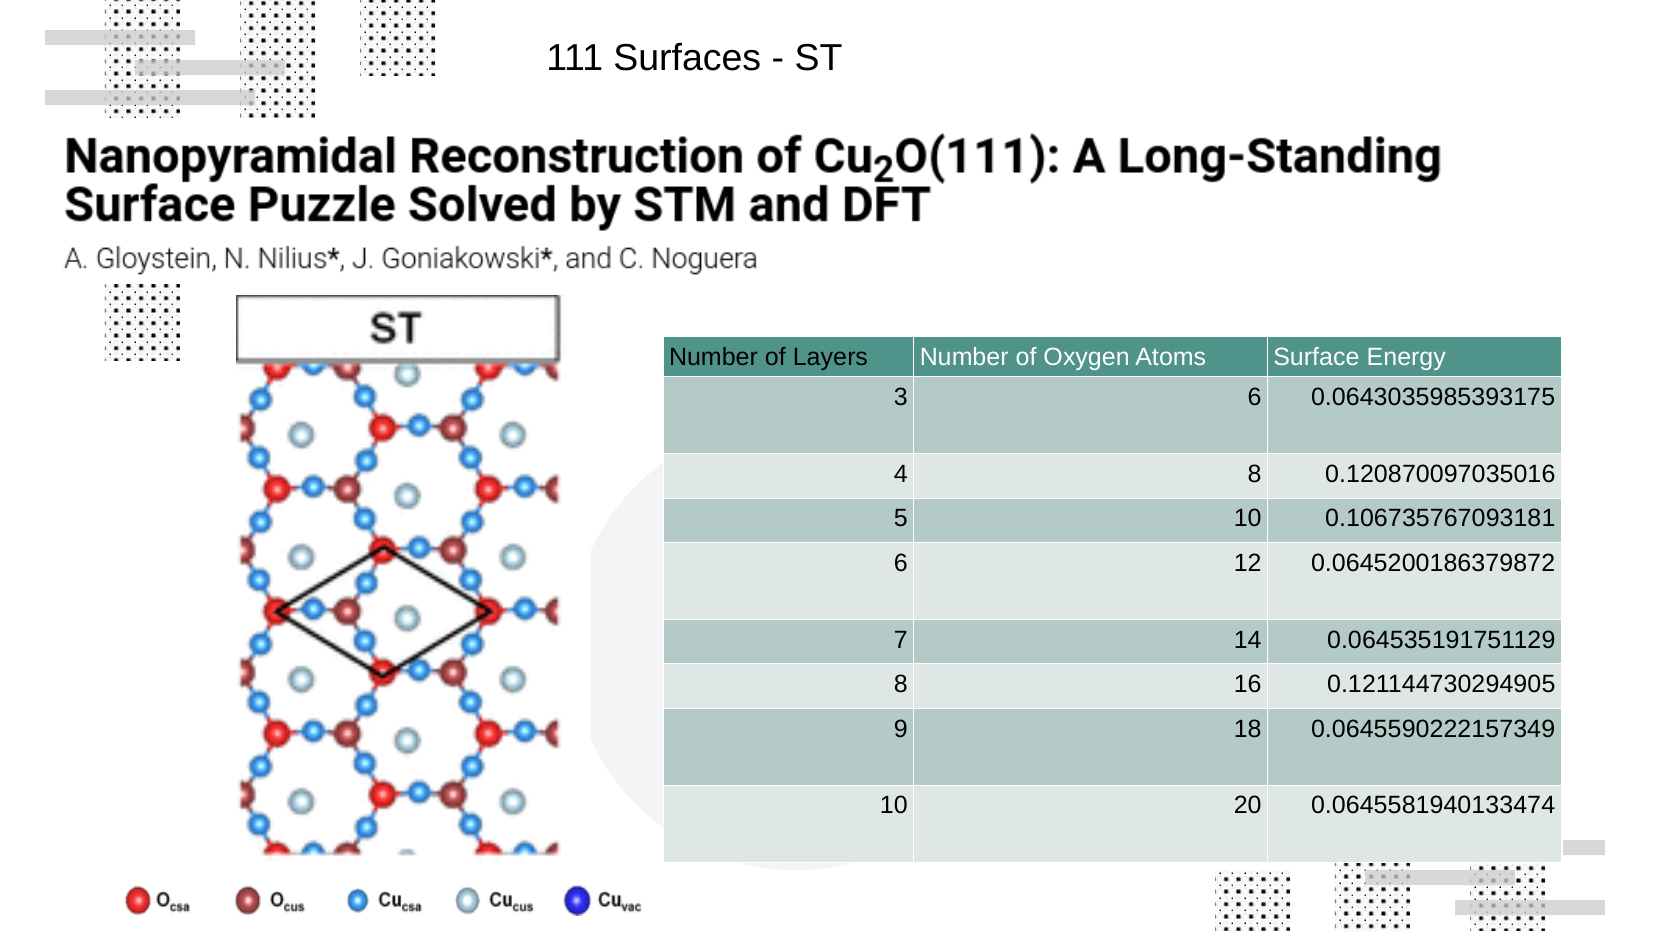

111 Surfaces - ST
| Number of Layers | Number of Oxygen Atoms | Surface Energy |
| --- | --- | --- |
| 3 | 6 | 0.0643035985393175 |
| 4 | 8 | 0.120870097035016 |
| 5 | 10 | 0.106735767093181 |
| 6 | 12 | 0.0645200186379872 |
| 7 | 14 | 0.064535191751129 |
| 8 | 16 | 0.121144730294905 |
| 9 | 18 | 0.0645590222157349 |
| 10 | 20 | 0.0645581940133474 |